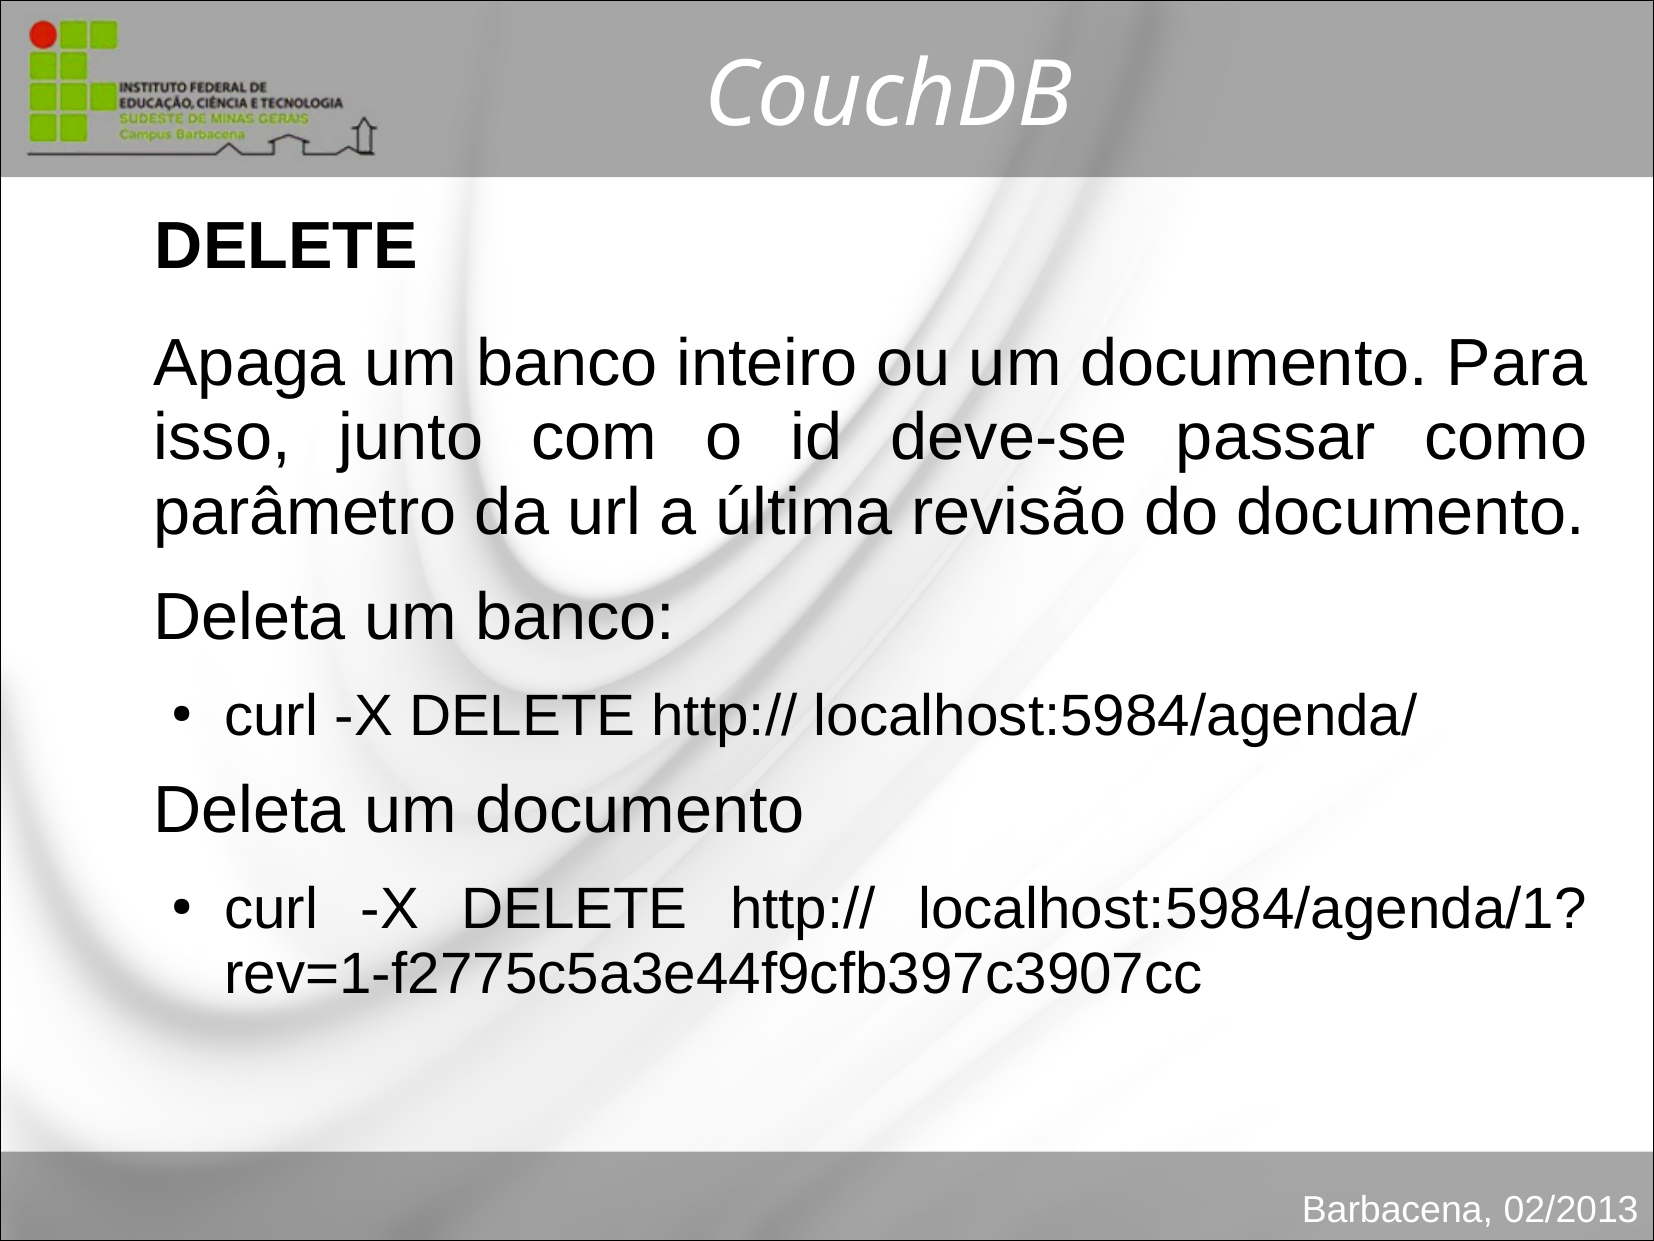

# CouchDB
DELETE
Apaga um banco inteiro ou um documento. Para isso, junto com o id deve-se passar como parâmetro da url a última revisão do documento.
Deleta um banco:
curl -X DELETE http:// localhost:5984/agenda/
Deleta um documento
curl -X DELETE http:// localhost:5984/agenda/1?rev=1-f2775c5a3e44f9cfb397c3907cc
Barbacena, 02/2013